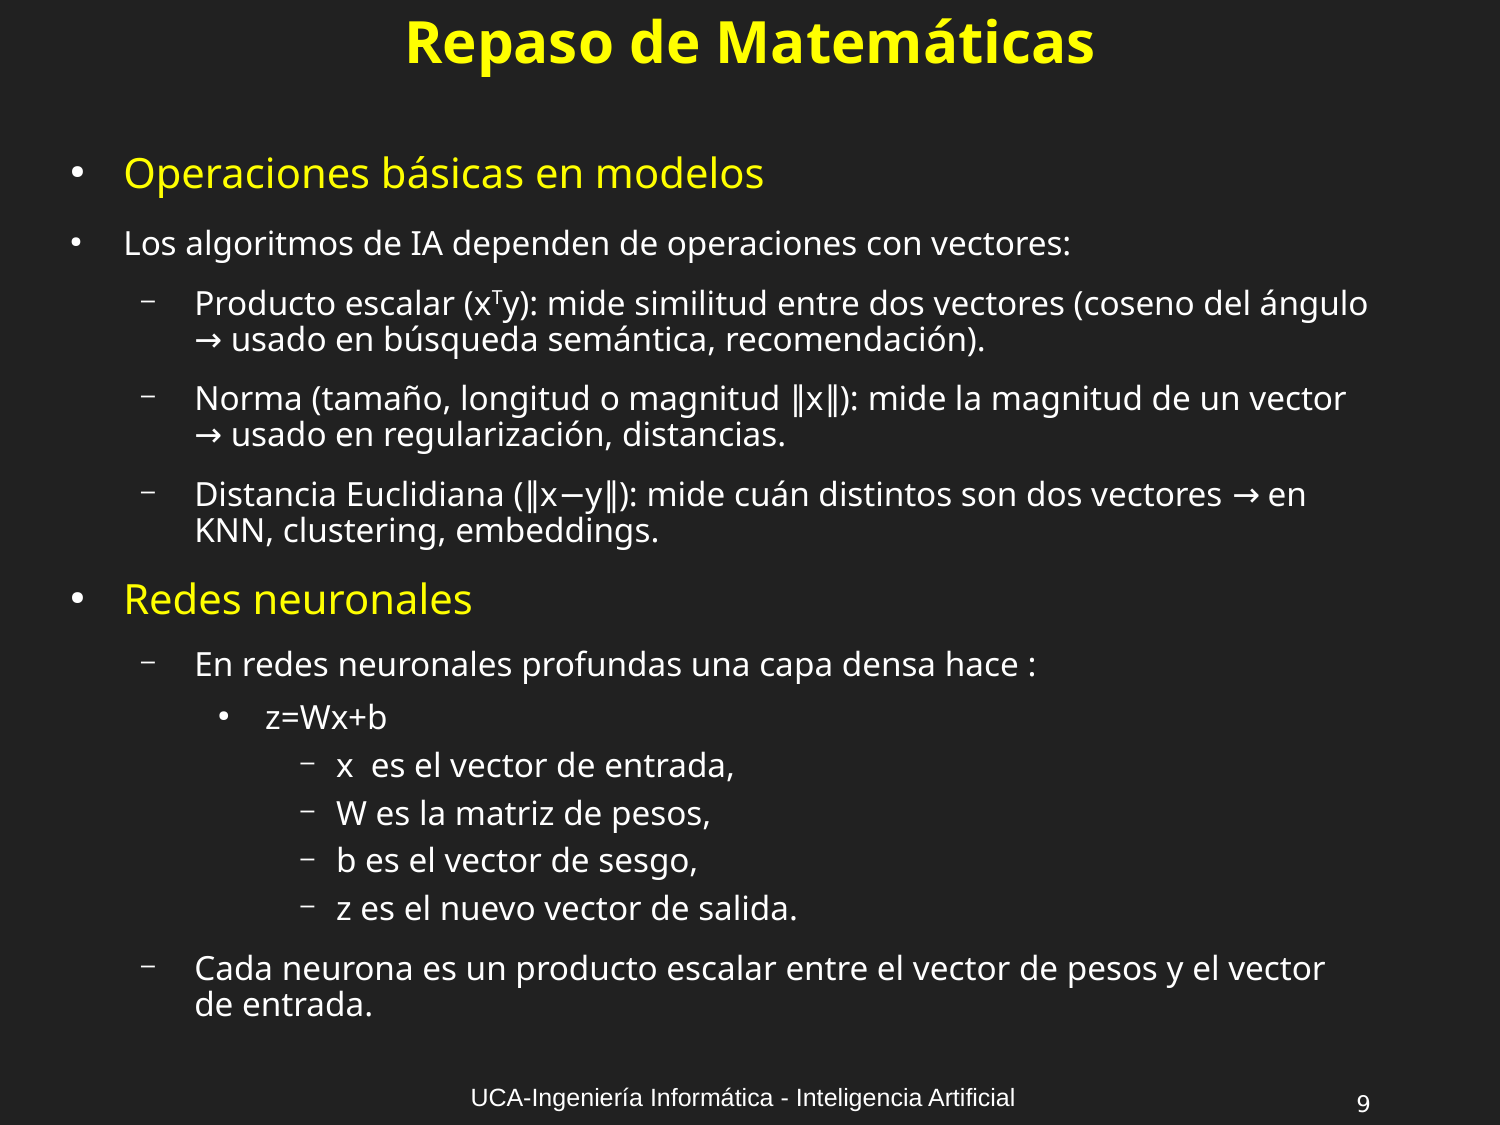

# Repaso de Matemáticas
Operaciones básicas en modelos
Los algoritmos de IA dependen de operaciones con vectores:
Producto escalar (xTy): mide similitud entre dos vectores (coseno del ángulo → usado en búsqueda semántica, recomendación).
Norma (tamaño, longitud o magnitud ∥x∥): mide la magnitud de un vector → usado en regularización, distancias.
Distancia Euclidiana (∥x−y∥): mide cuán distintos son dos vectores → en KNN, clustering, embeddings.
Redes neuronales
En redes neuronales profundas una capa densa hace :
z=Wx+b
x es el vector de entrada,
W es la matriz de pesos,
b es el vector de sesgo,
z es el nuevo vector de salida.
Cada neurona es un producto escalar entre el vector de pesos y el vector de entrada.